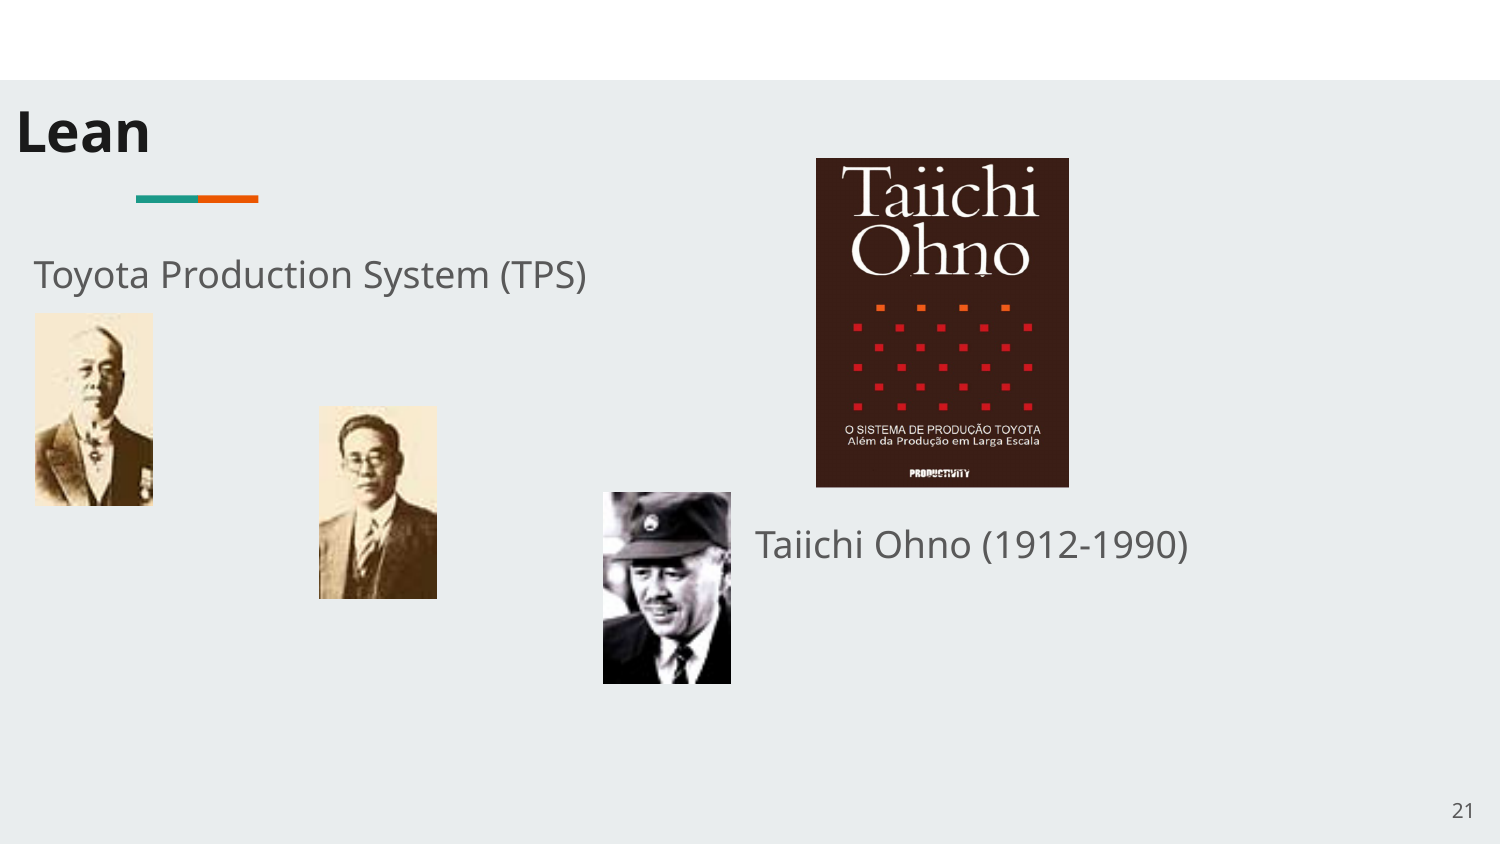

# Lean
Toyota Production System (TPS)
 Taiichi Ohno (1912-1990)